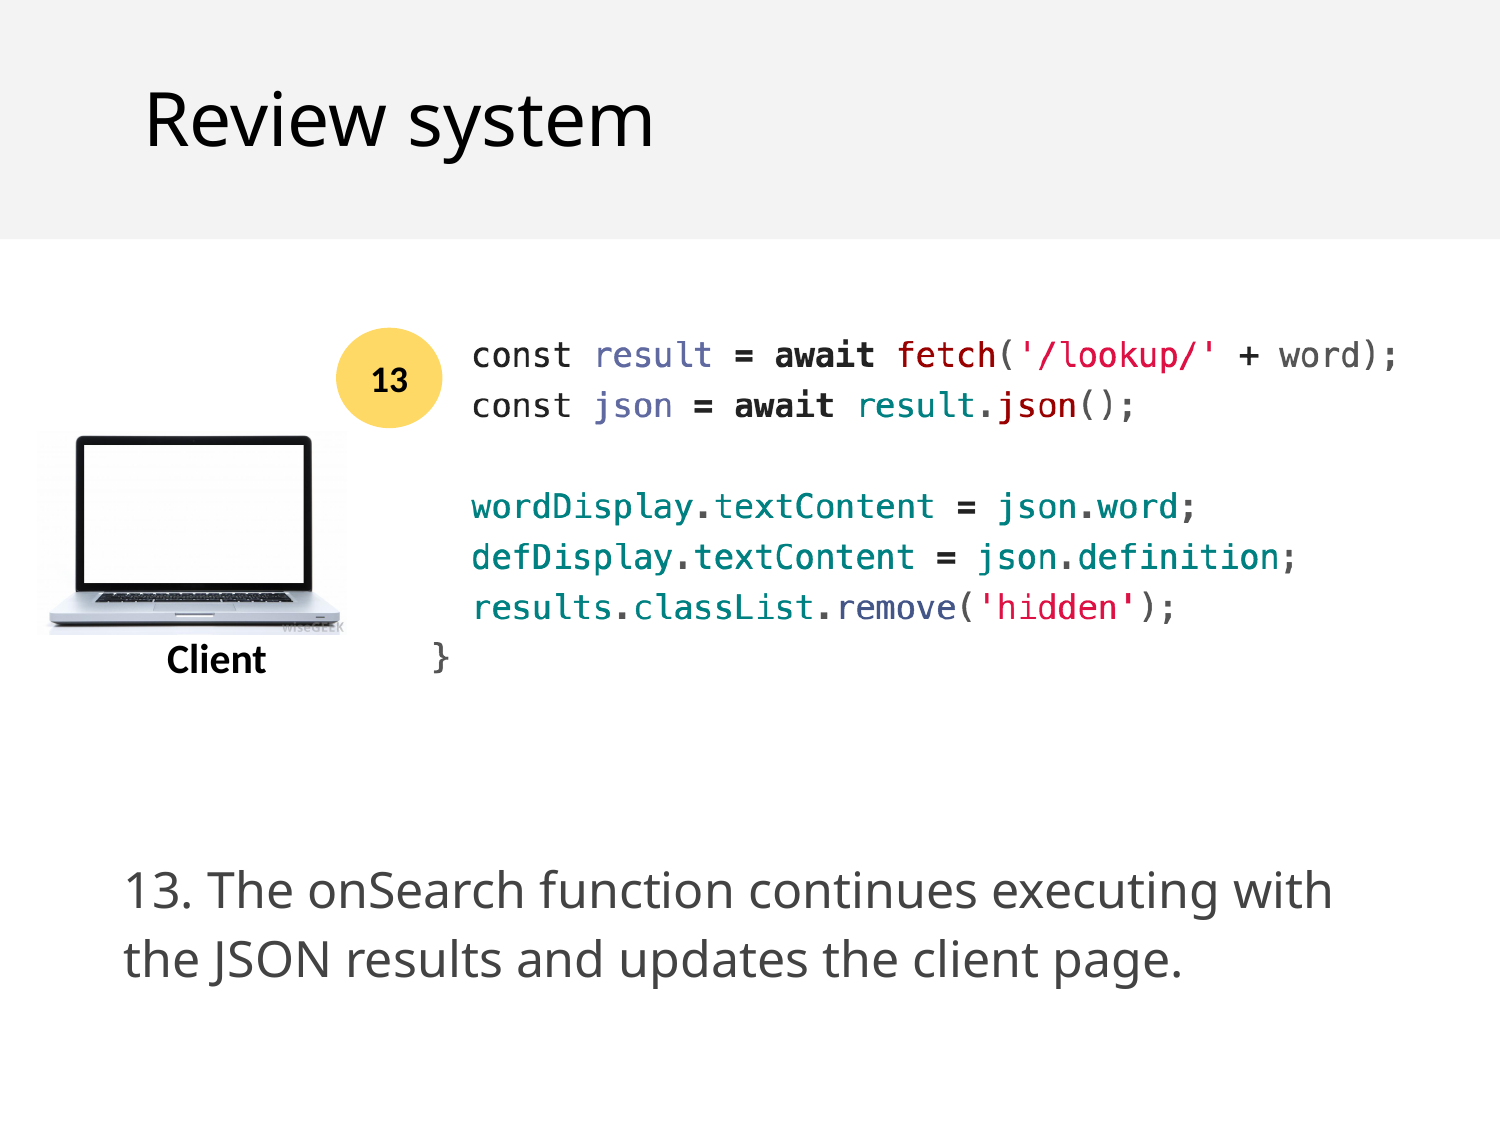

# Review system
13
Client
13. The onSearch function continues executing with the JSON results and updates the client page.